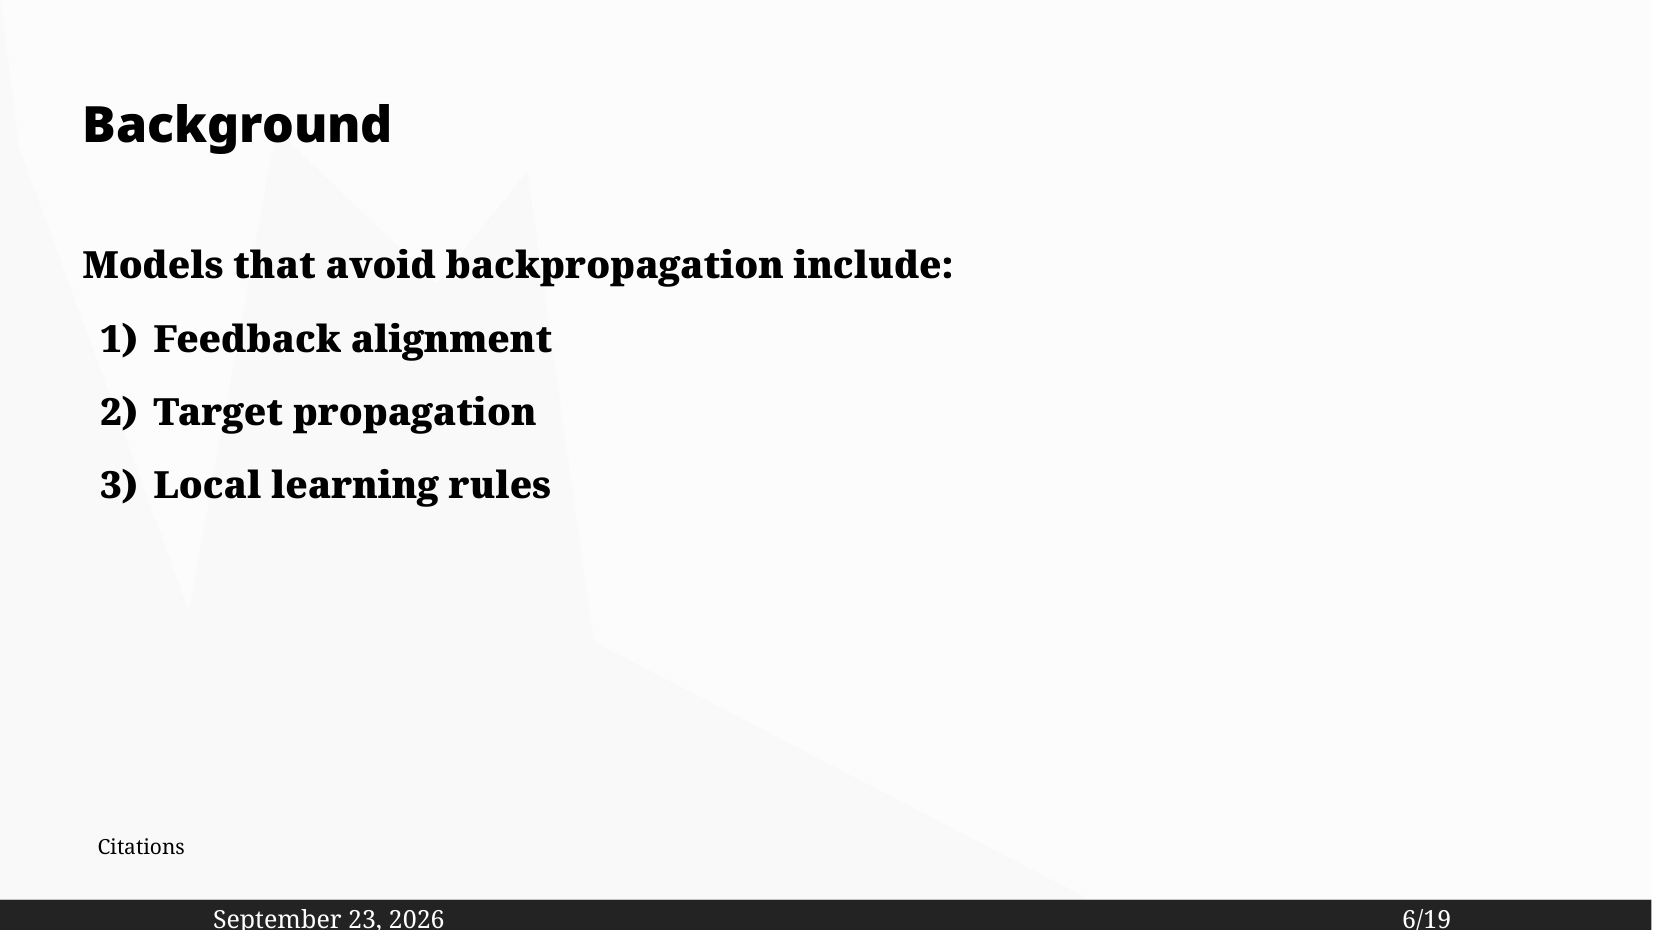

# Background
Models that avoid backpropagation include:
Feedback alignment
Target propagation
Local learning rules
Citations